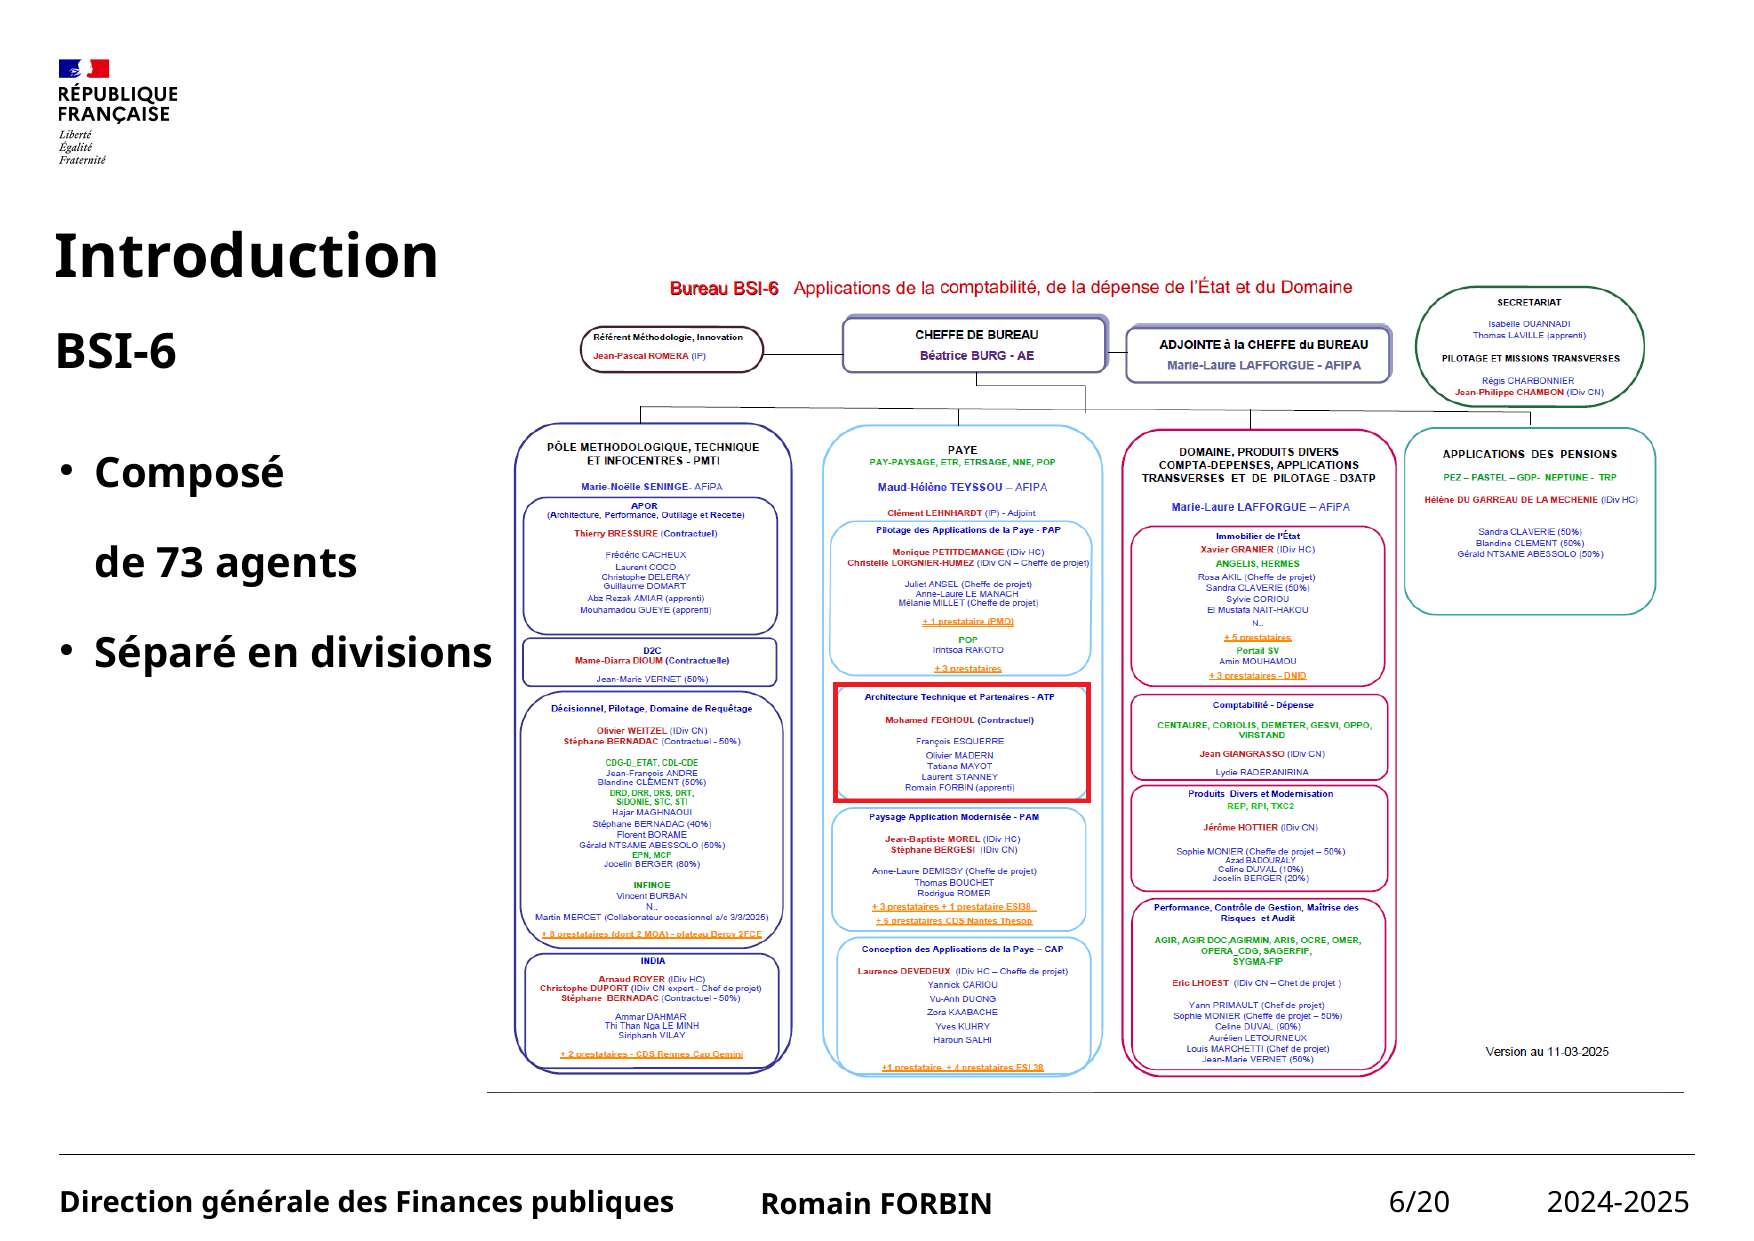

# Introduction
BSI-6
Composé
de 73 agents
Séparé en divisions